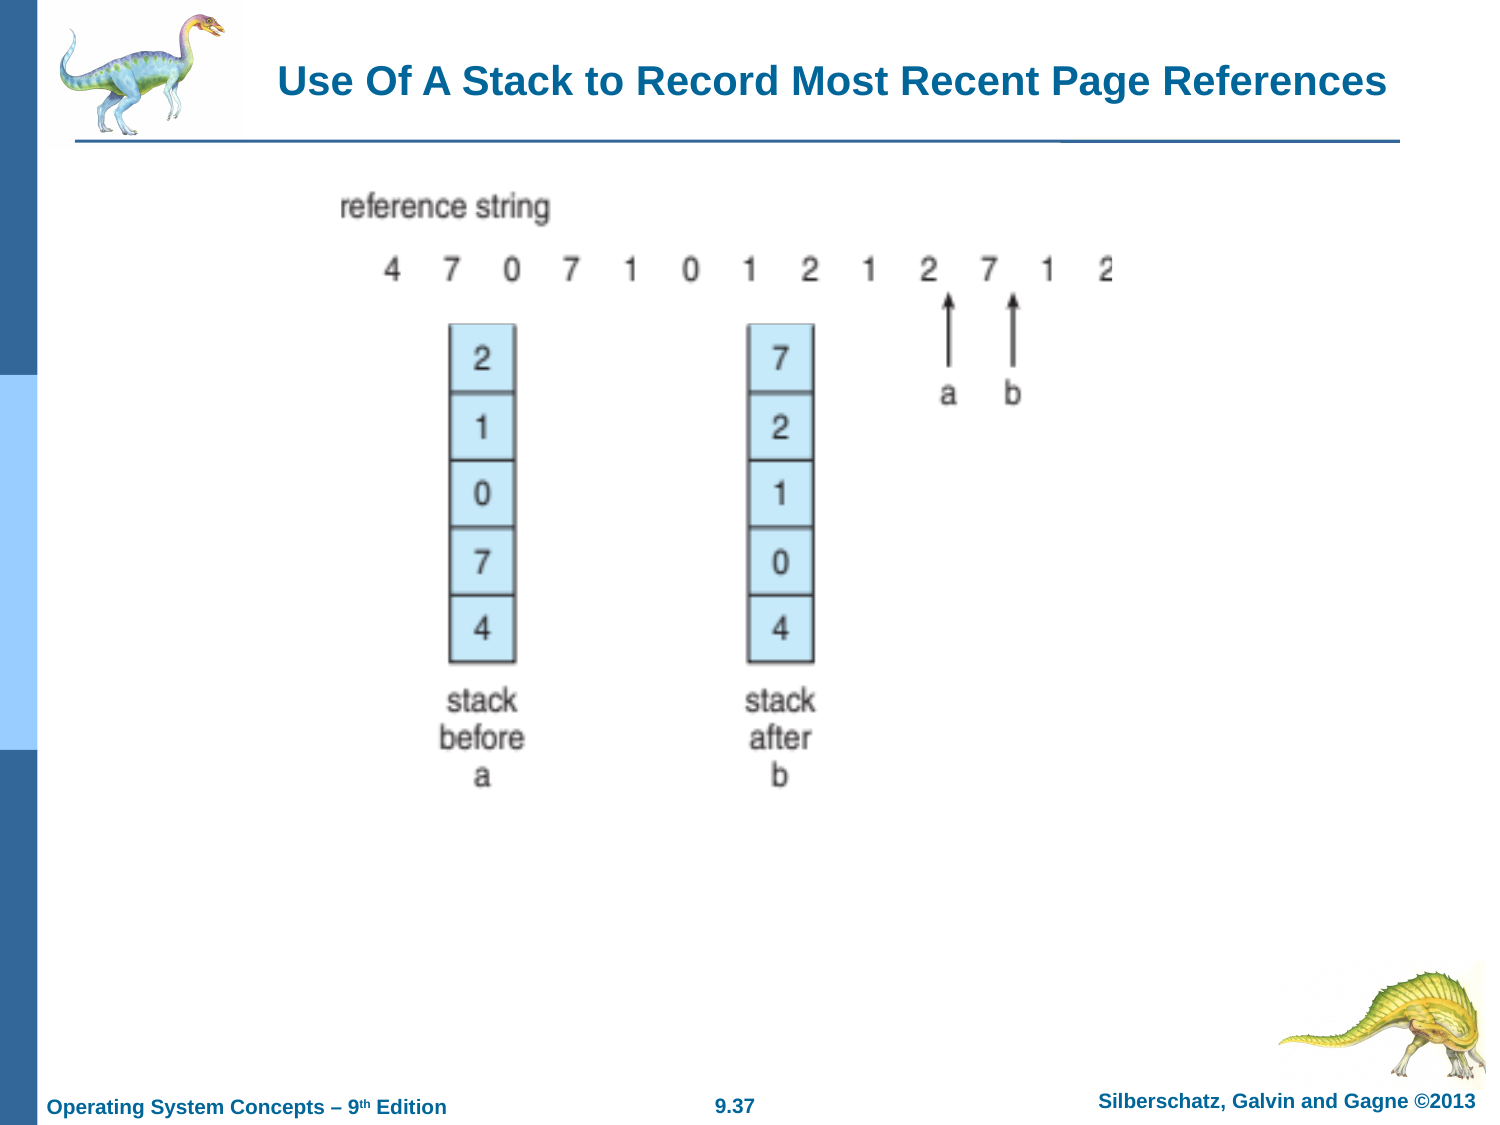

# Use Of A Stack to Record Most Recent Page References